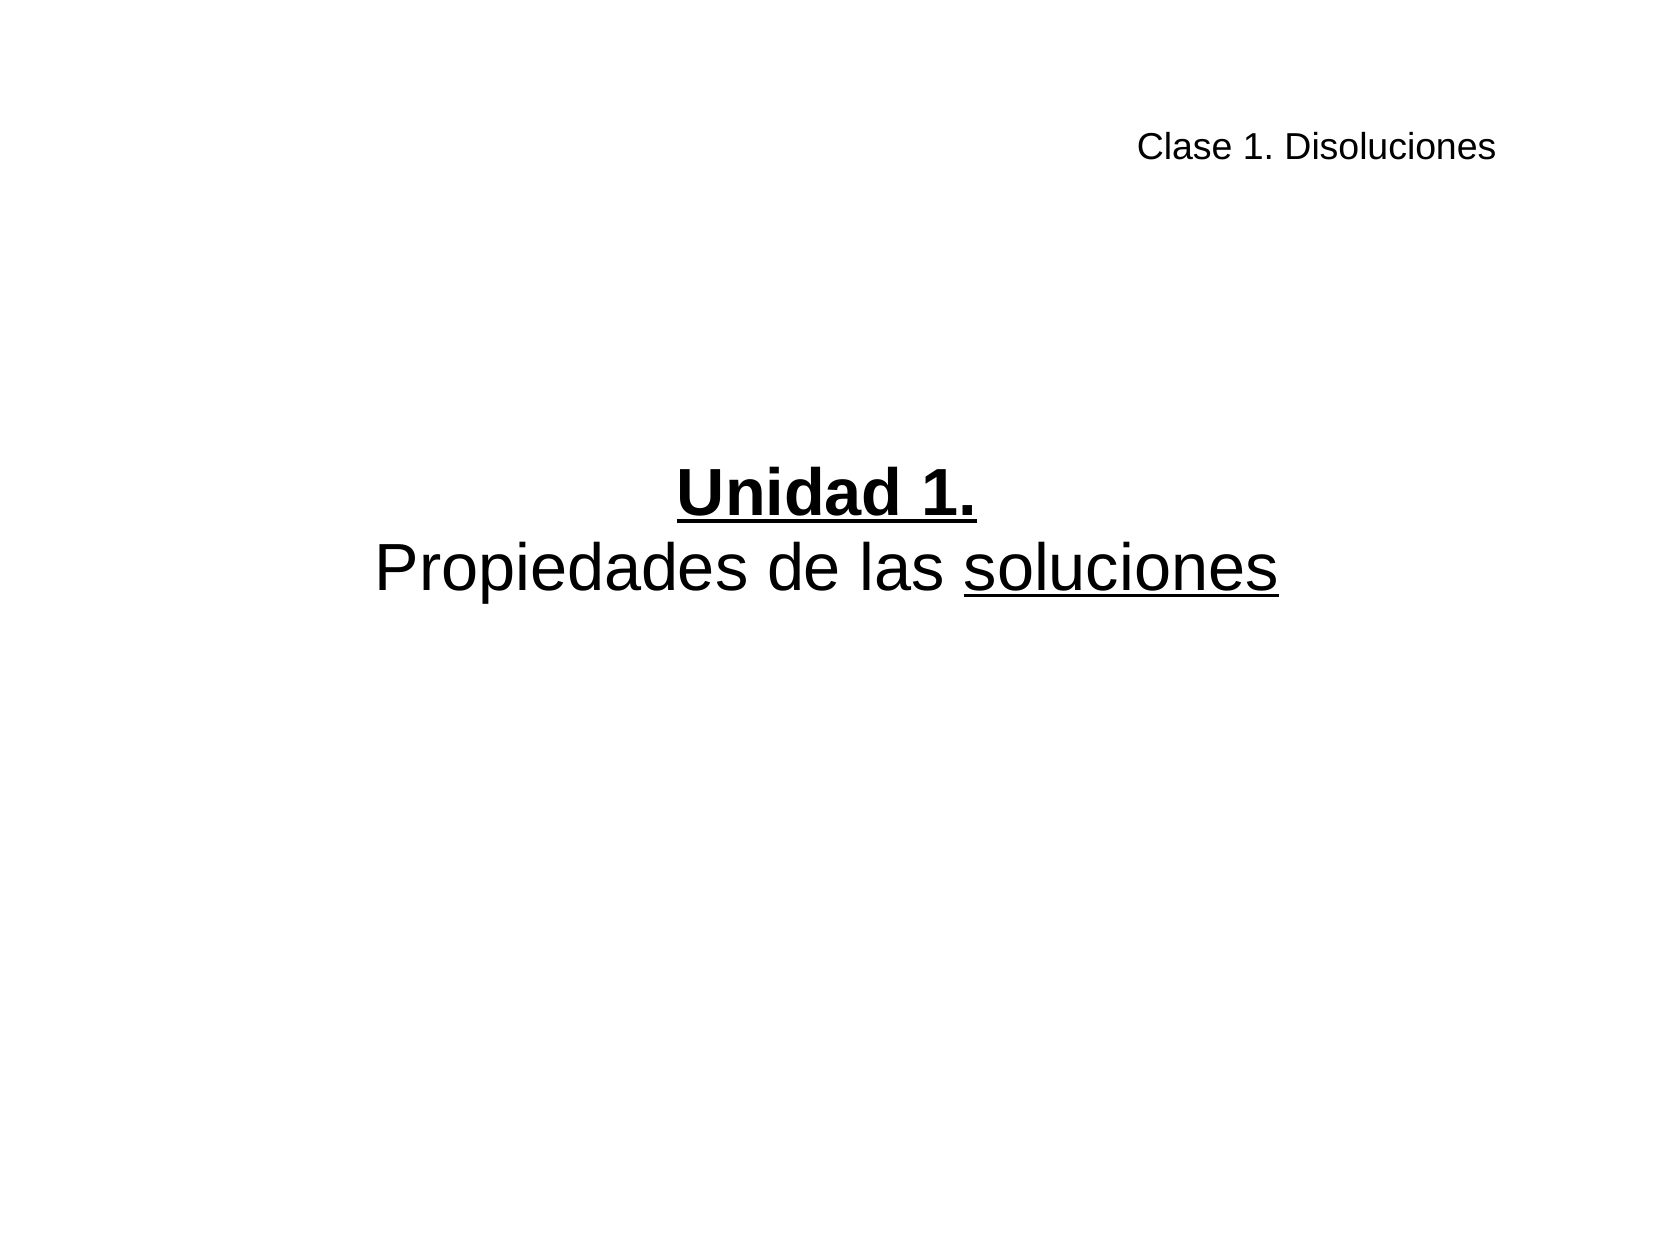

# Unidad 1.
Propiedades de las soluciones
Clase 1. Disoluciones